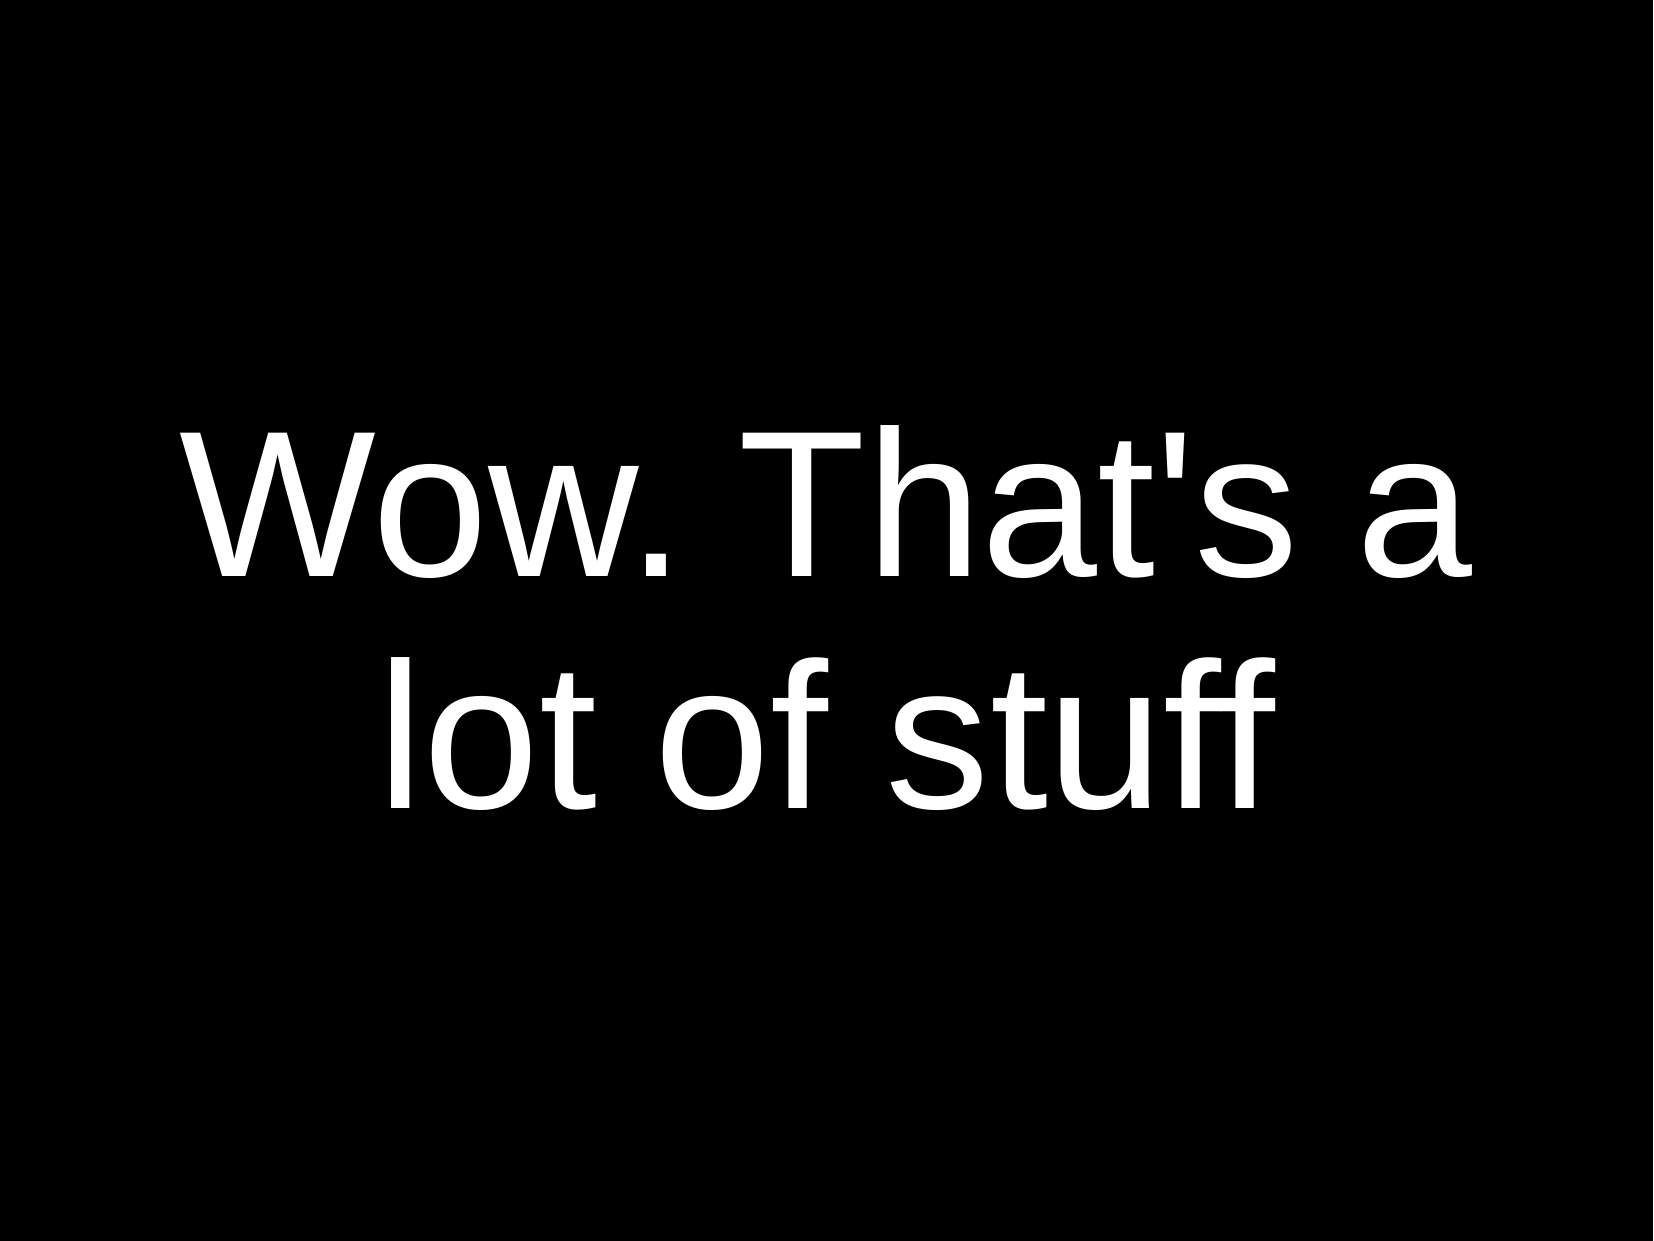

# Wow. That's a lot of stuff